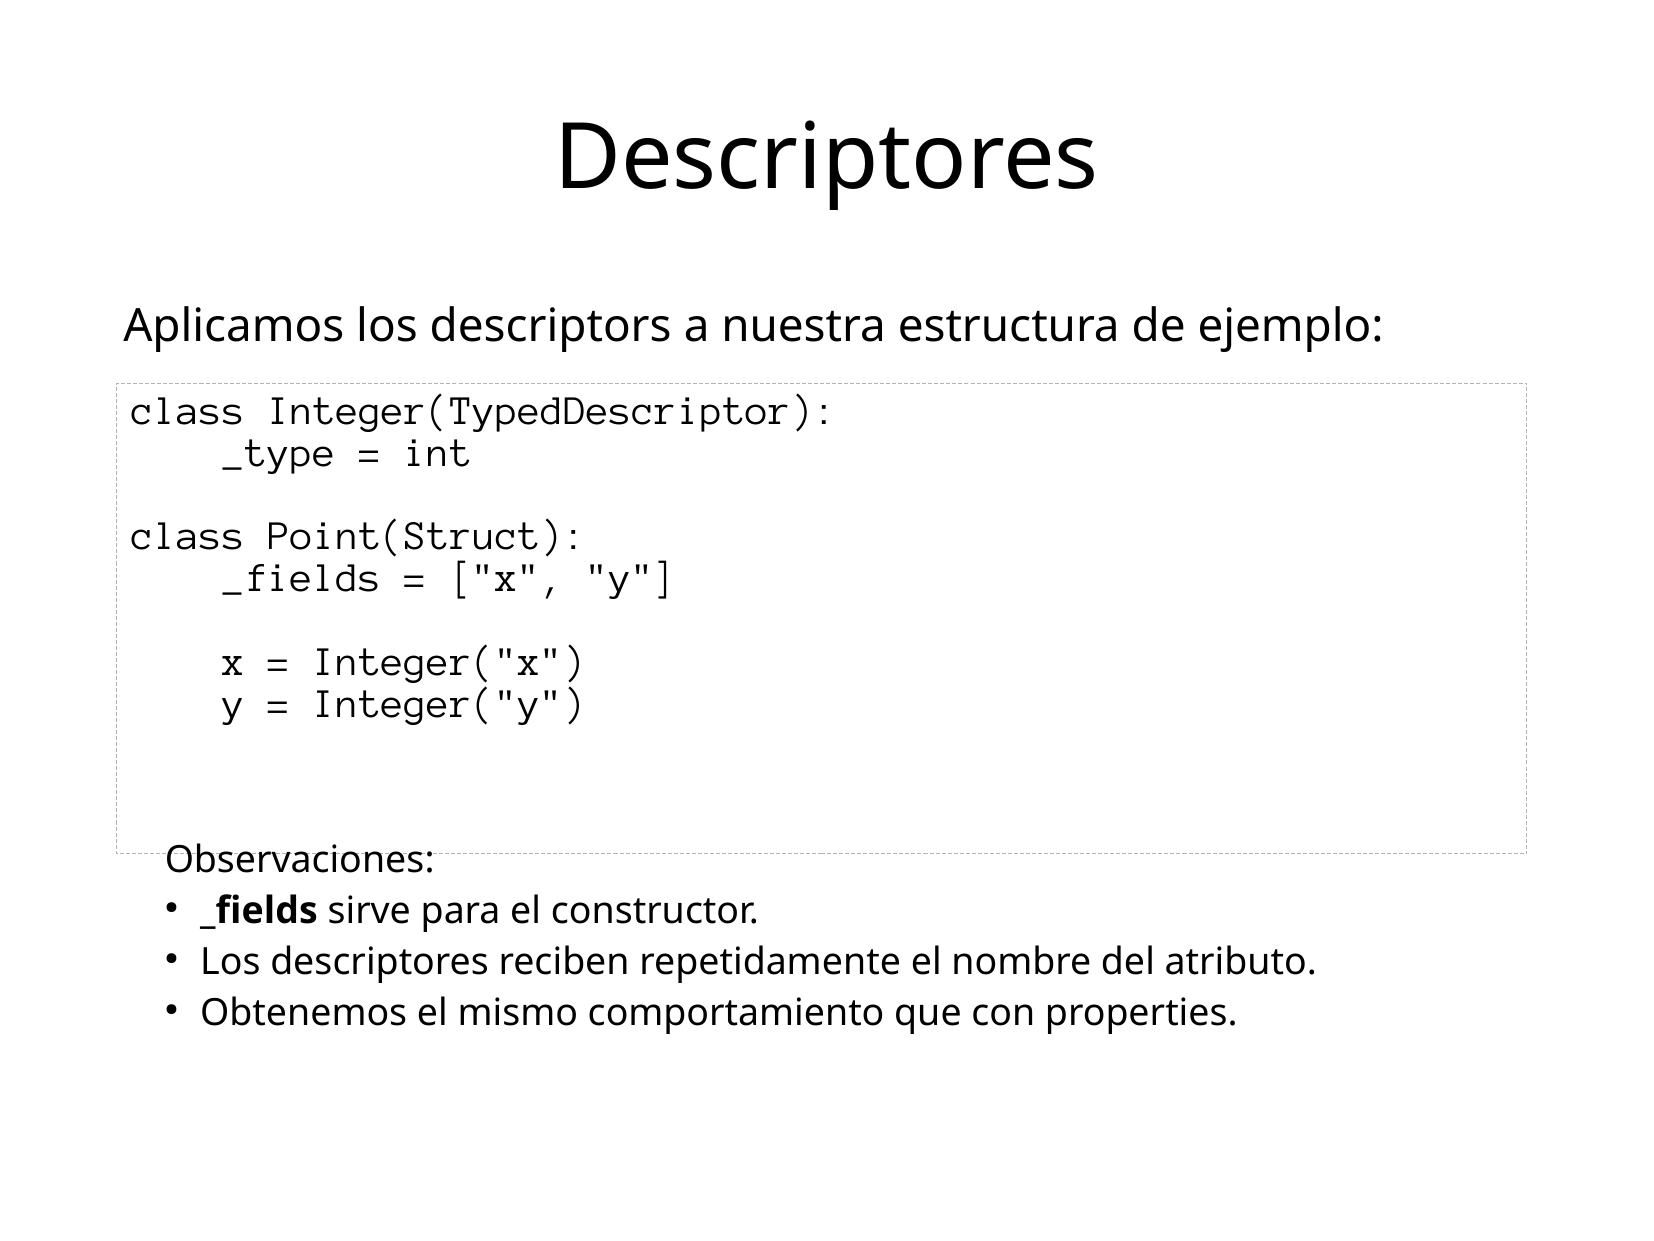

# Descriptores
Aplicamos los descriptors a nuestra estructura de ejemplo:
class Integer(TypedDescriptor):
 _type = int
class Point(Struct):
 _fields = ["x", "y"]
 x = Integer("x")
 y = Integer("y")
Observaciones:
_fields sirve para el constructor.
Los descriptores reciben repetidamente el nombre del atributo.
Obtenemos el mismo comportamiento que con properties.